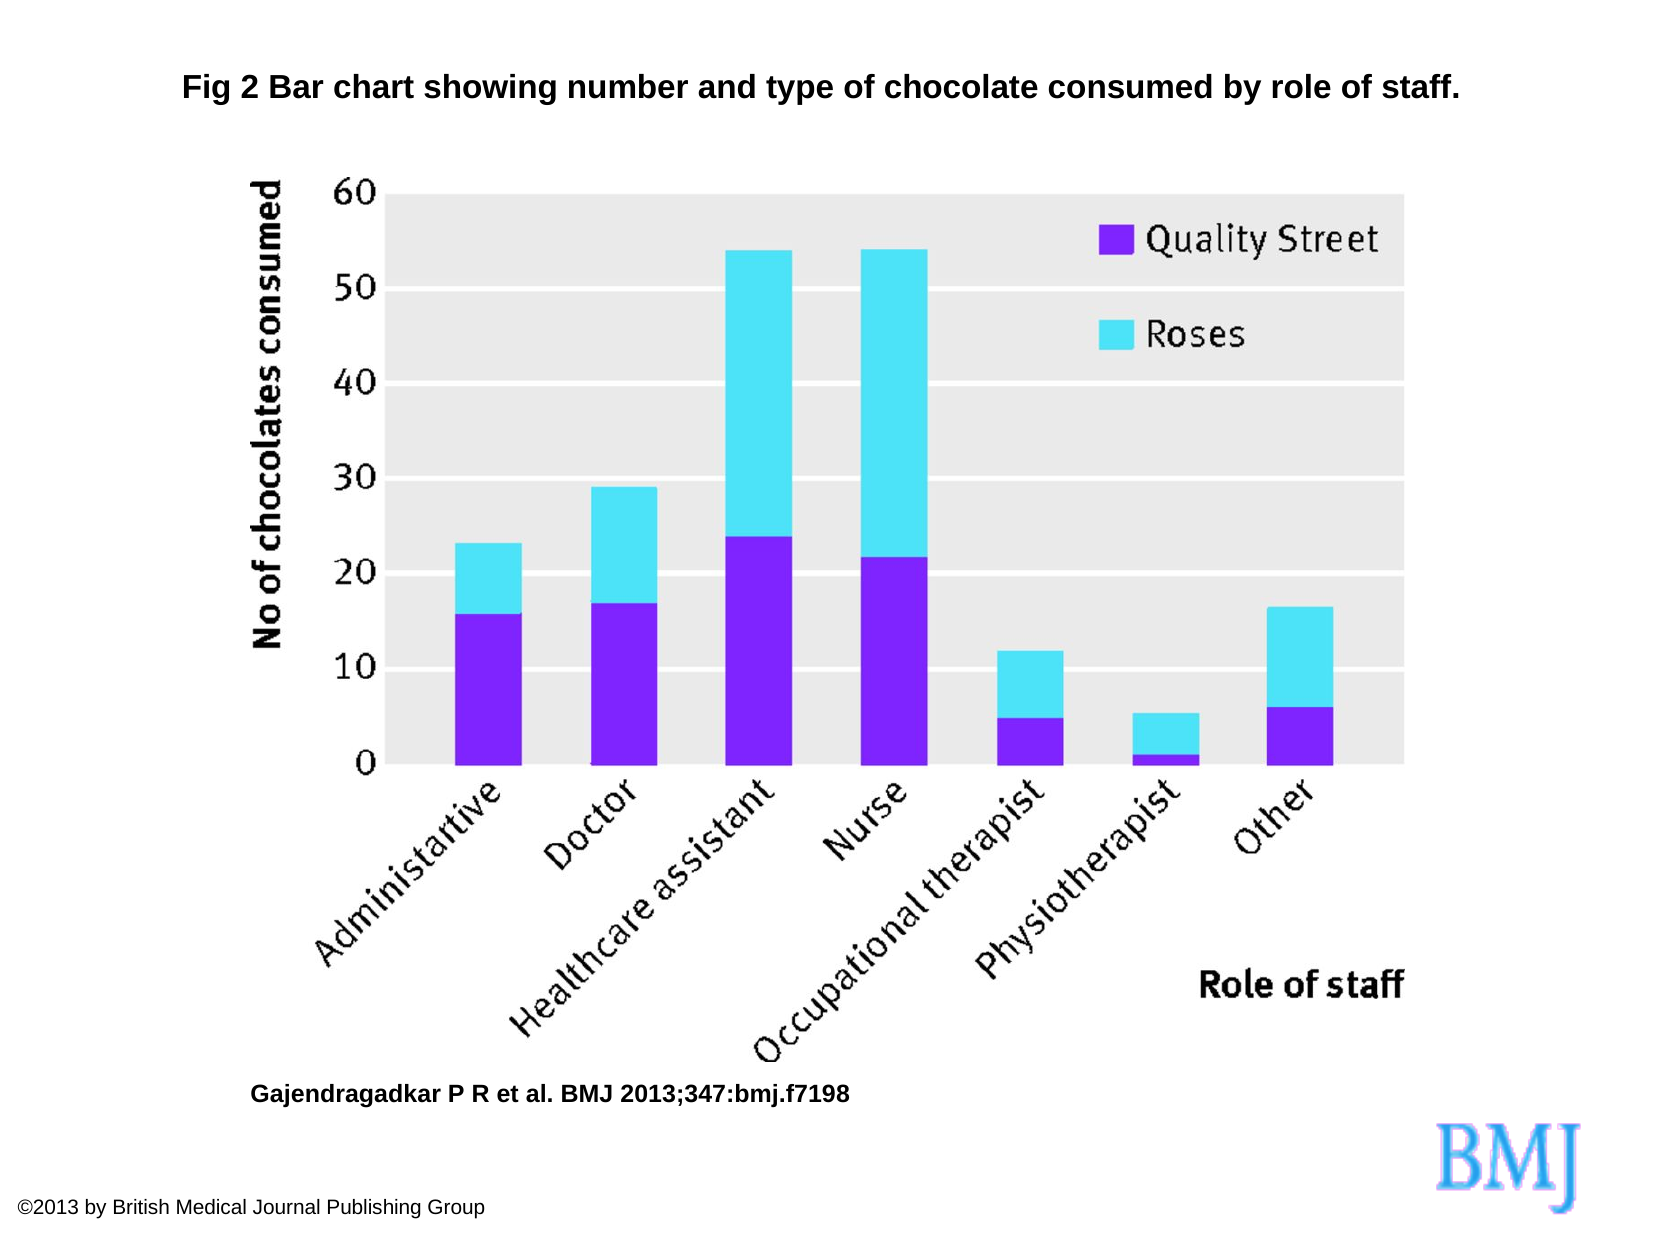

Fig 2 Bar chart showing number and type of chocolate consumed by role of staff.
Gajendragadkar P R et al. BMJ 2013;347:bmj.f7198
©2013 by British Medical Journal Publishing Group